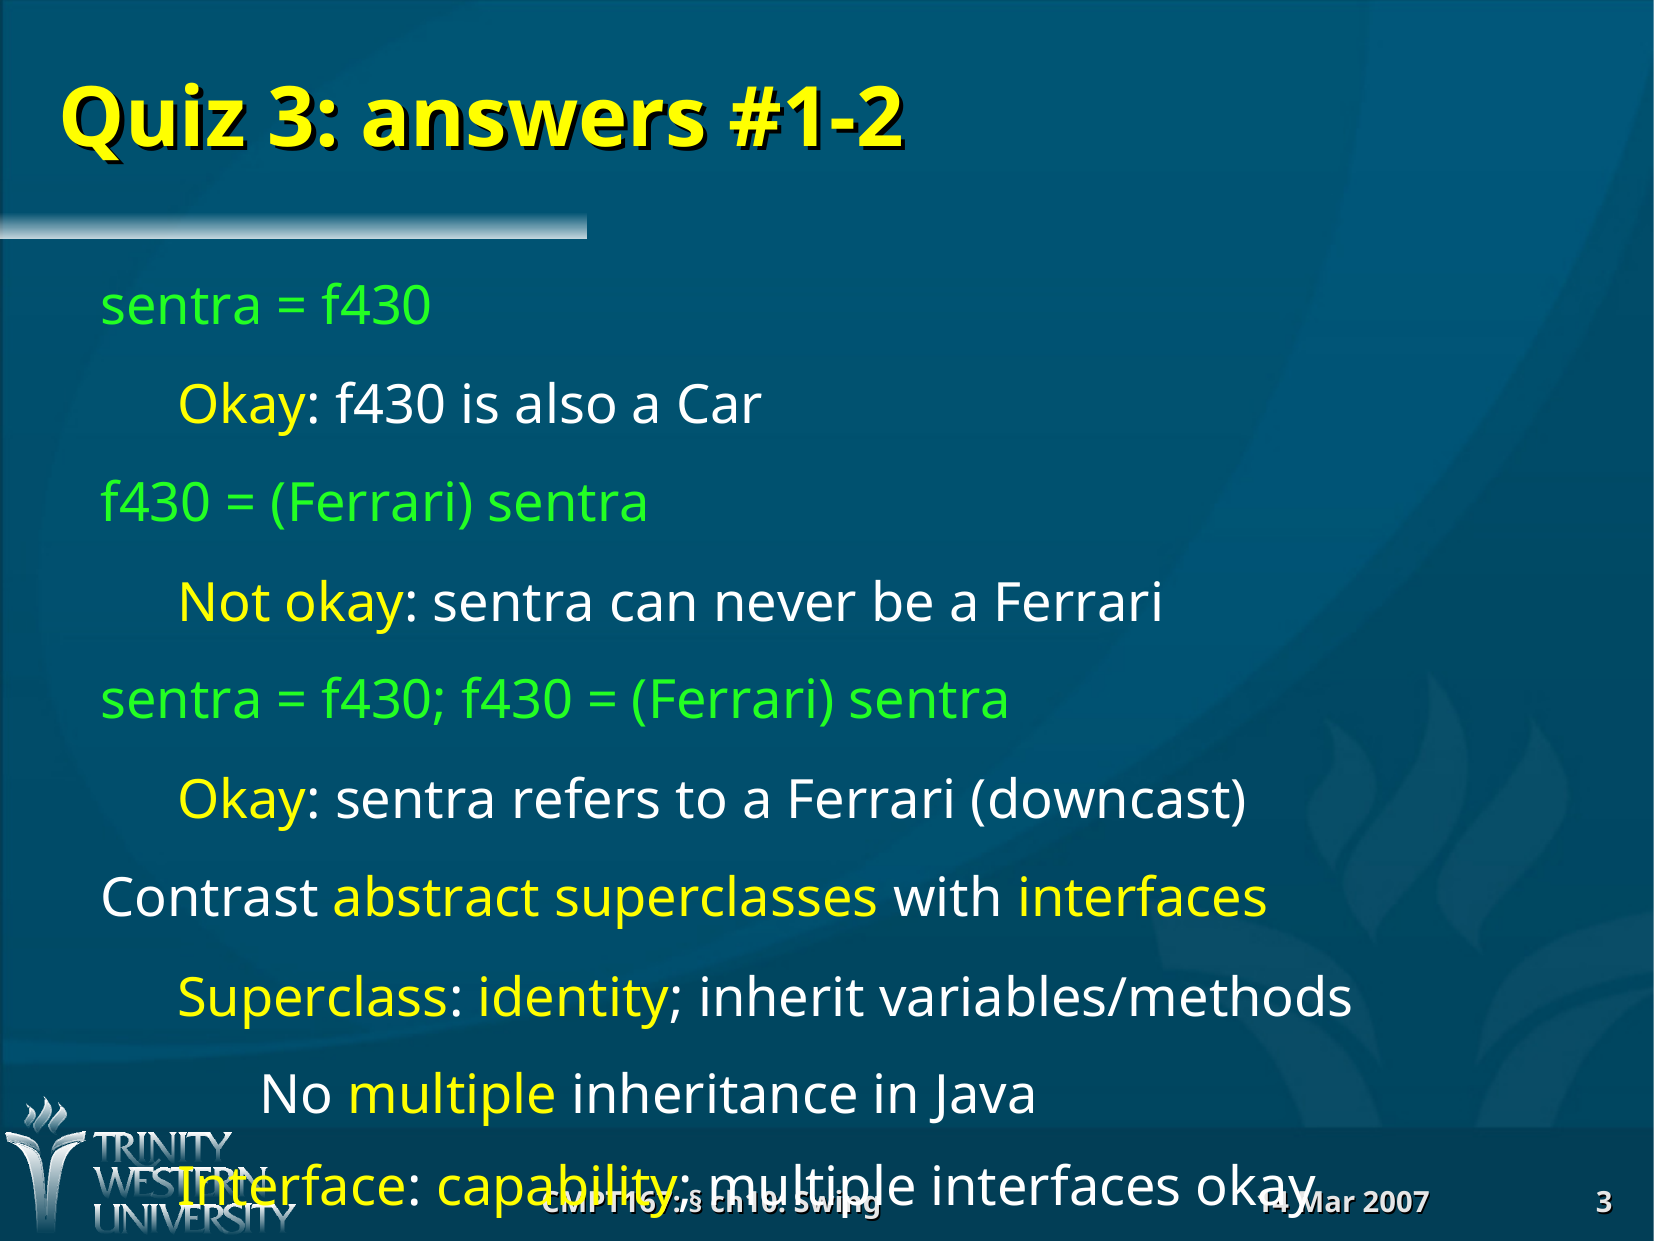

# Quiz 3: answers #1-2
sentra = f430
Okay: f430 is also a Car
f430 = (Ferrari) sentra
Not okay: sentra can never be a Ferrari
sentra = f430; f430 = (Ferrari) sentra
Okay: sentra refers to a Ferrari (downcast)
Contrast abstract superclasses with interfaces
Superclass: identity; inherit variables/methods
No multiple inheritance in Java
Interface: capability; multiple interfaces okay
CMPT167: § ch10: Swing
14 Mar 2007
3